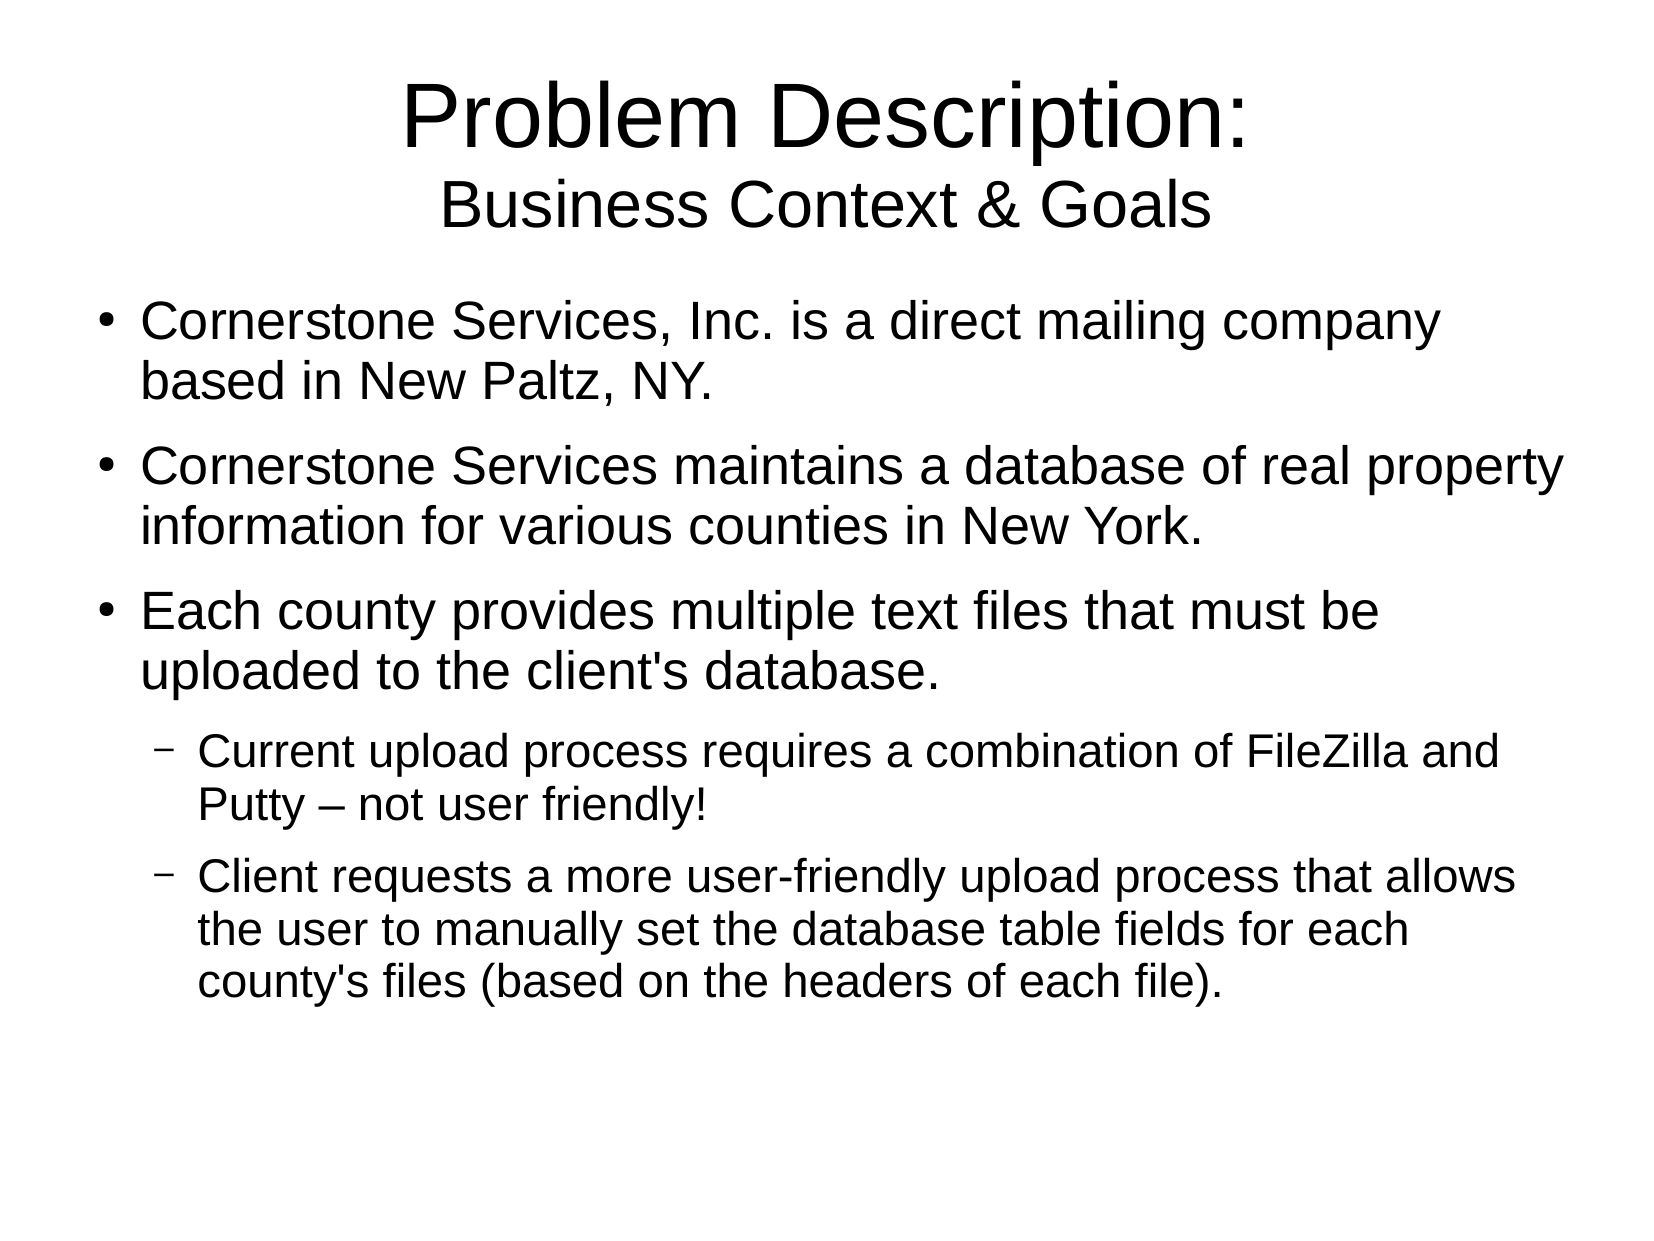

# Problem Description: Business Context & Goals
Cornerstone Services, Inc. is a direct mailing company based in New Paltz, NY.
Cornerstone Services maintains a database of real property information for various counties in New York.
Each county provides multiple text files that must be uploaded to the client's database.
Current upload process requires a combination of FileZilla and Putty – not user friendly!
Client requests a more user-friendly upload process that allows the user to manually set the database table fields for each county's files (based on the headers of each file).